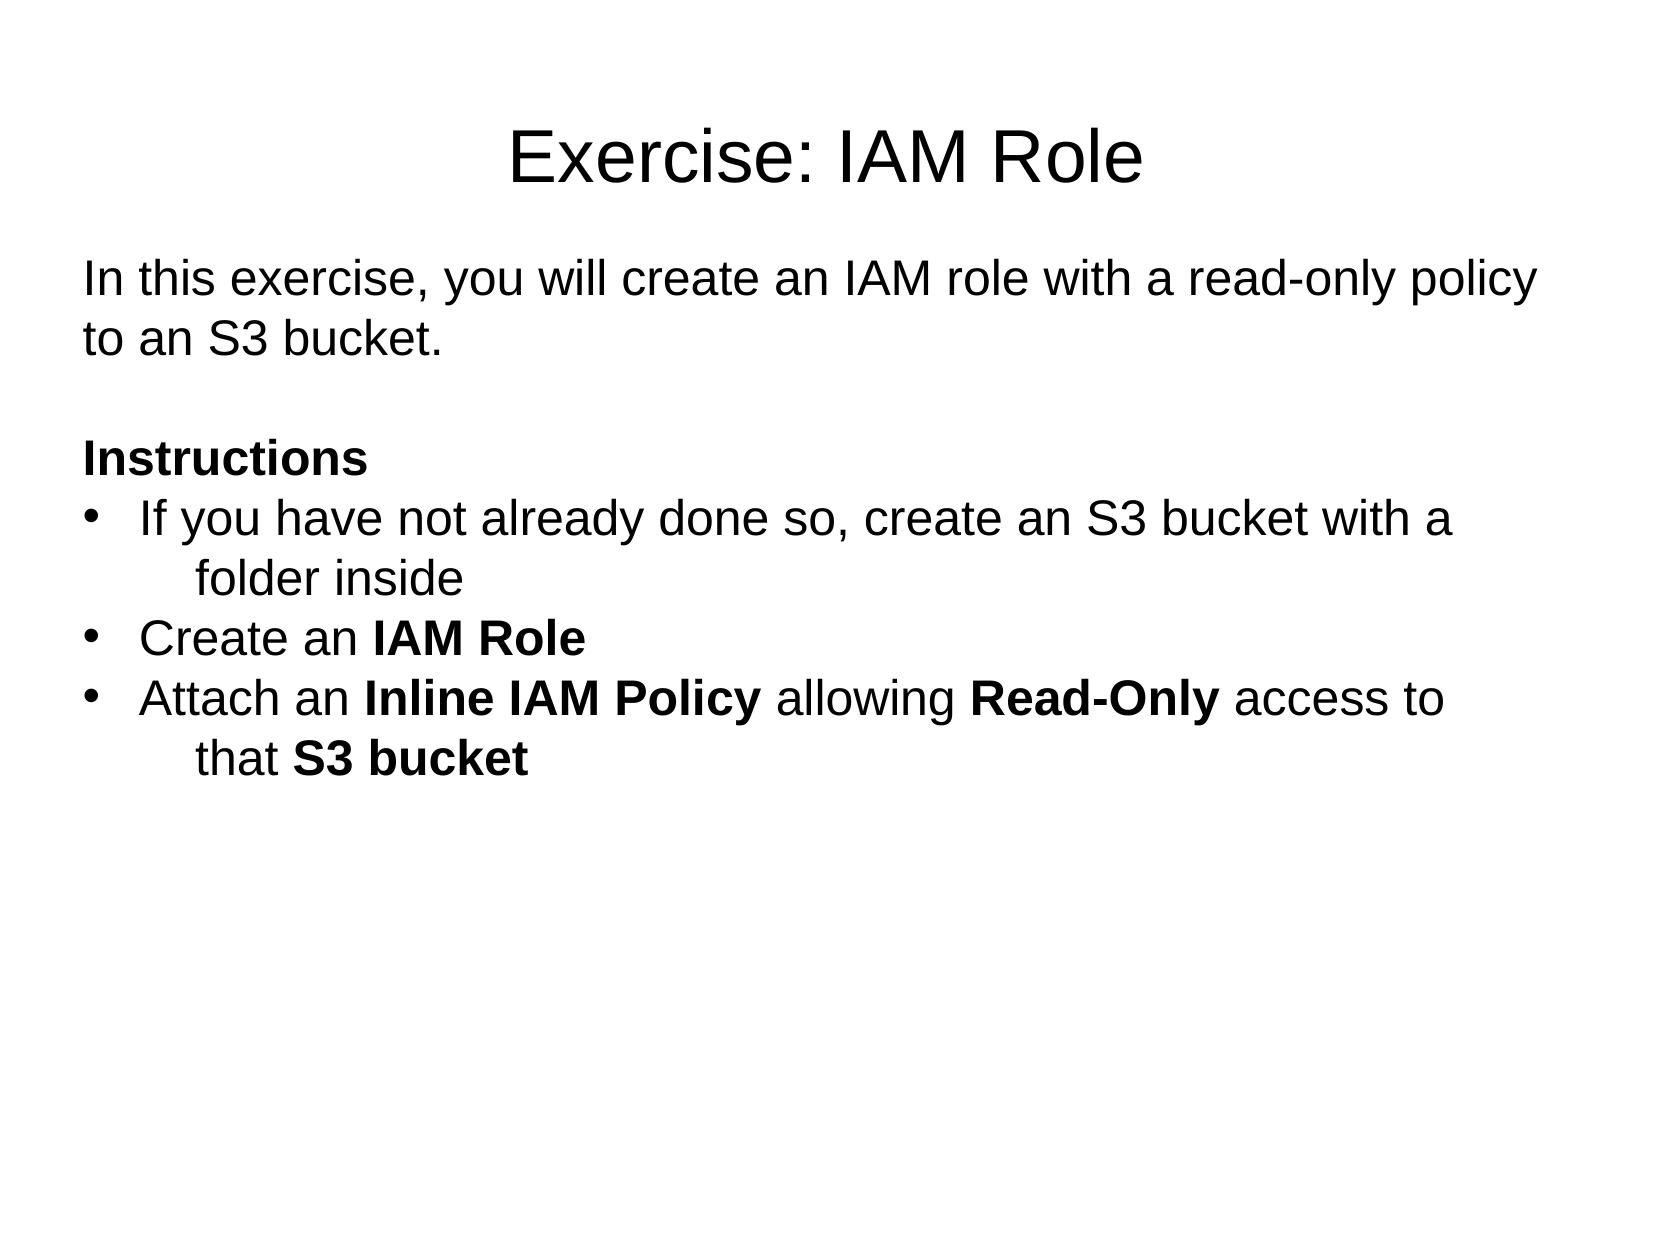

# Exercise: IAM Role
In this exercise, you will create an IAM role with a read-only policy to an S3 bucket.
Instructions
If you have not already done so, create an S3 bucket with a folder inside
Create an IAM Role
Attach an Inline IAM Policy allowing Read-Only access to that S3 bucket